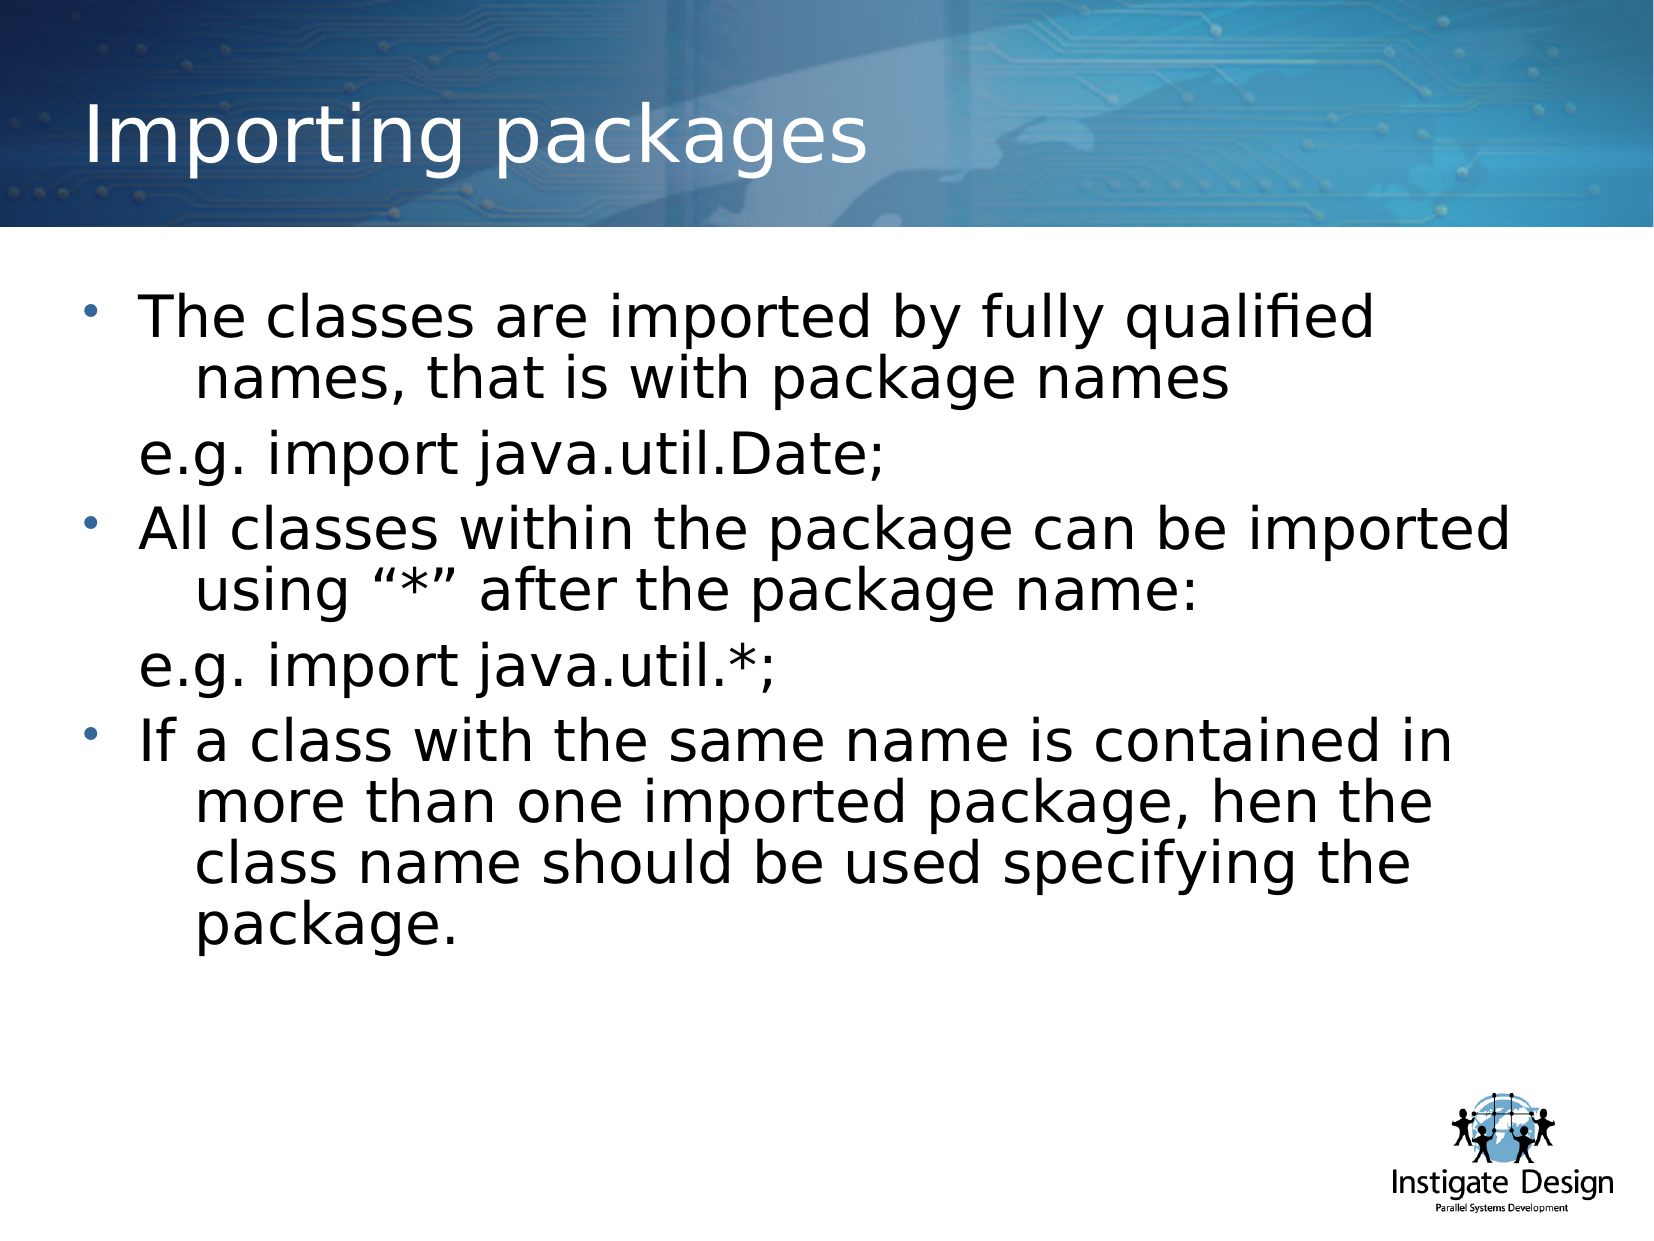

# Importing packages
The classes are imported by fully qualified names, that is with package names
e.g. import java.util.Date;
All classes within the package can be imported using “*” after the package name:
e.g. import java.util.*;
If a class with the same name is contained in more than one imported package, hen the class name should be used specifying the package.